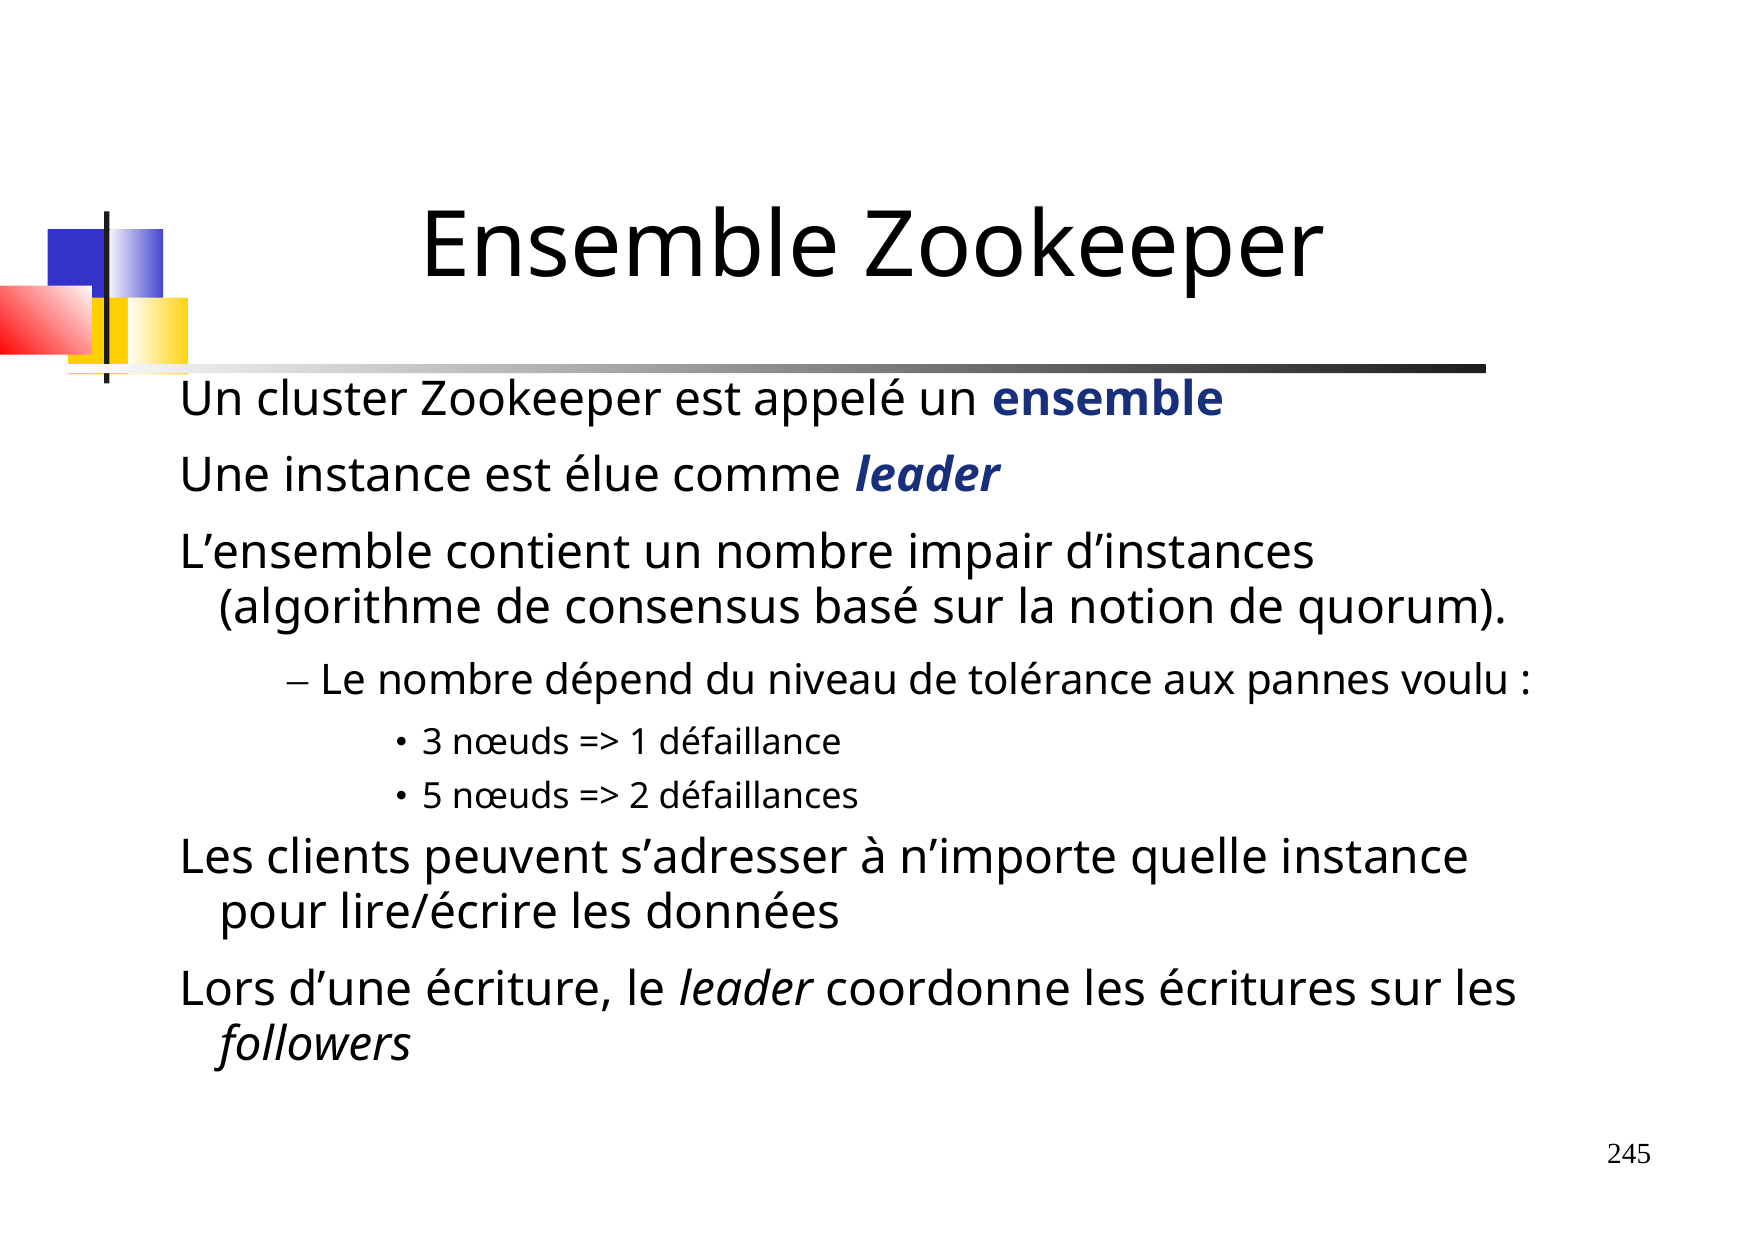

# Ensemble Zookeeper
Un cluster Zookeeper est appelé un ensemble
Une instance est élue comme leader
L’ensemble contient un nombre impair d’instances (algorithme de consensus basé sur la notion de quorum).
Le nombre dépend du niveau de tolérance aux pannes voulu :
3 nœuds => 1 défaillance
5 nœuds => 2 défaillances
Les clients peuvent s’adresser à n’importe quelle instance pour lire/écrire les données
Lors d’une écriture, le leader coordonne les écritures sur les followers